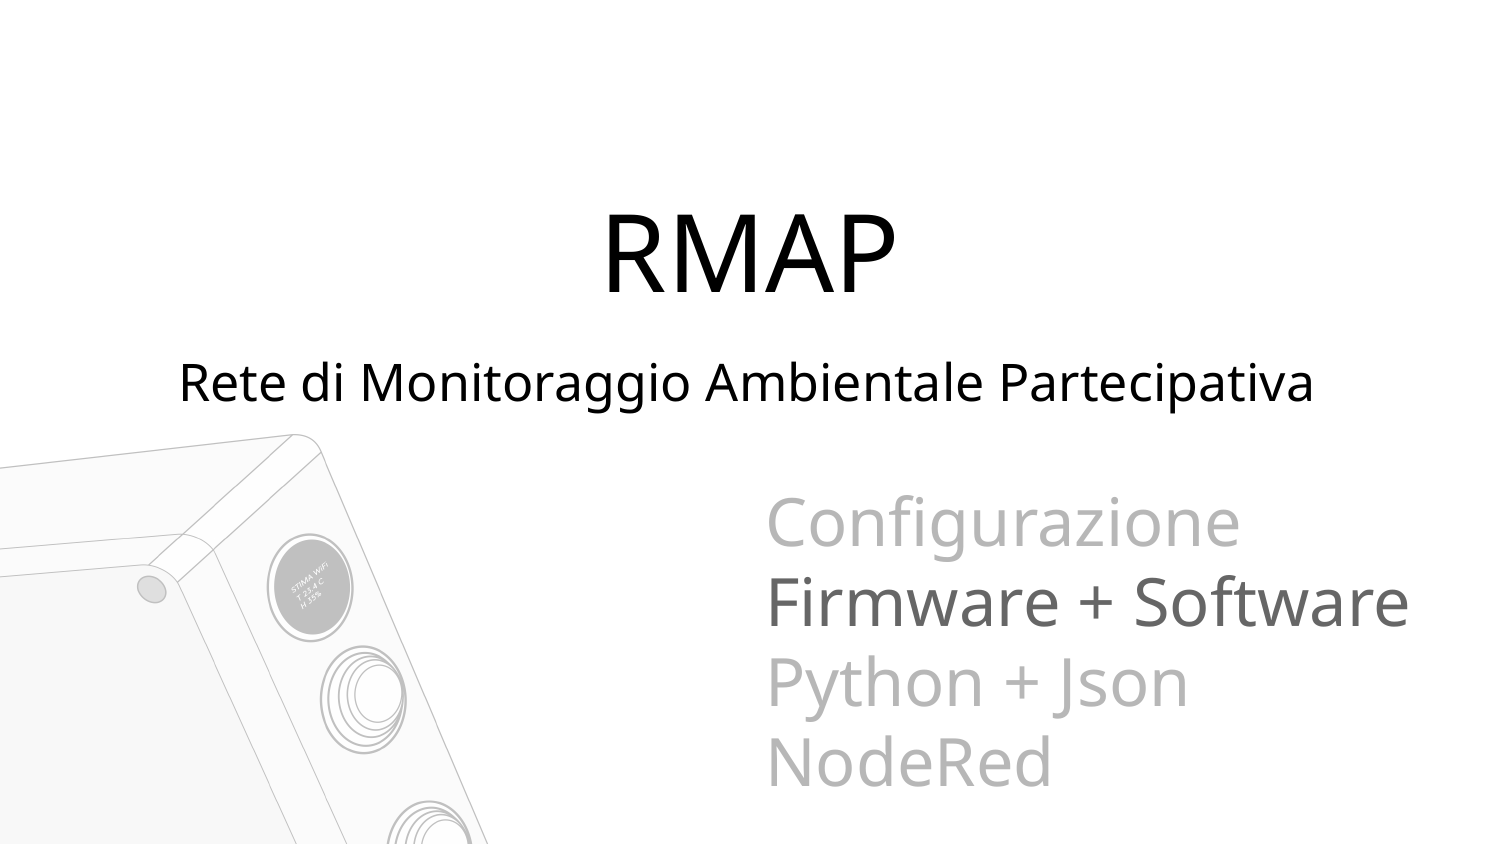

# RMAP
Rete di Monitoraggio Ambientale Partecipativa
Configurazione
Firmware + Software
Python + Json
NodeRed